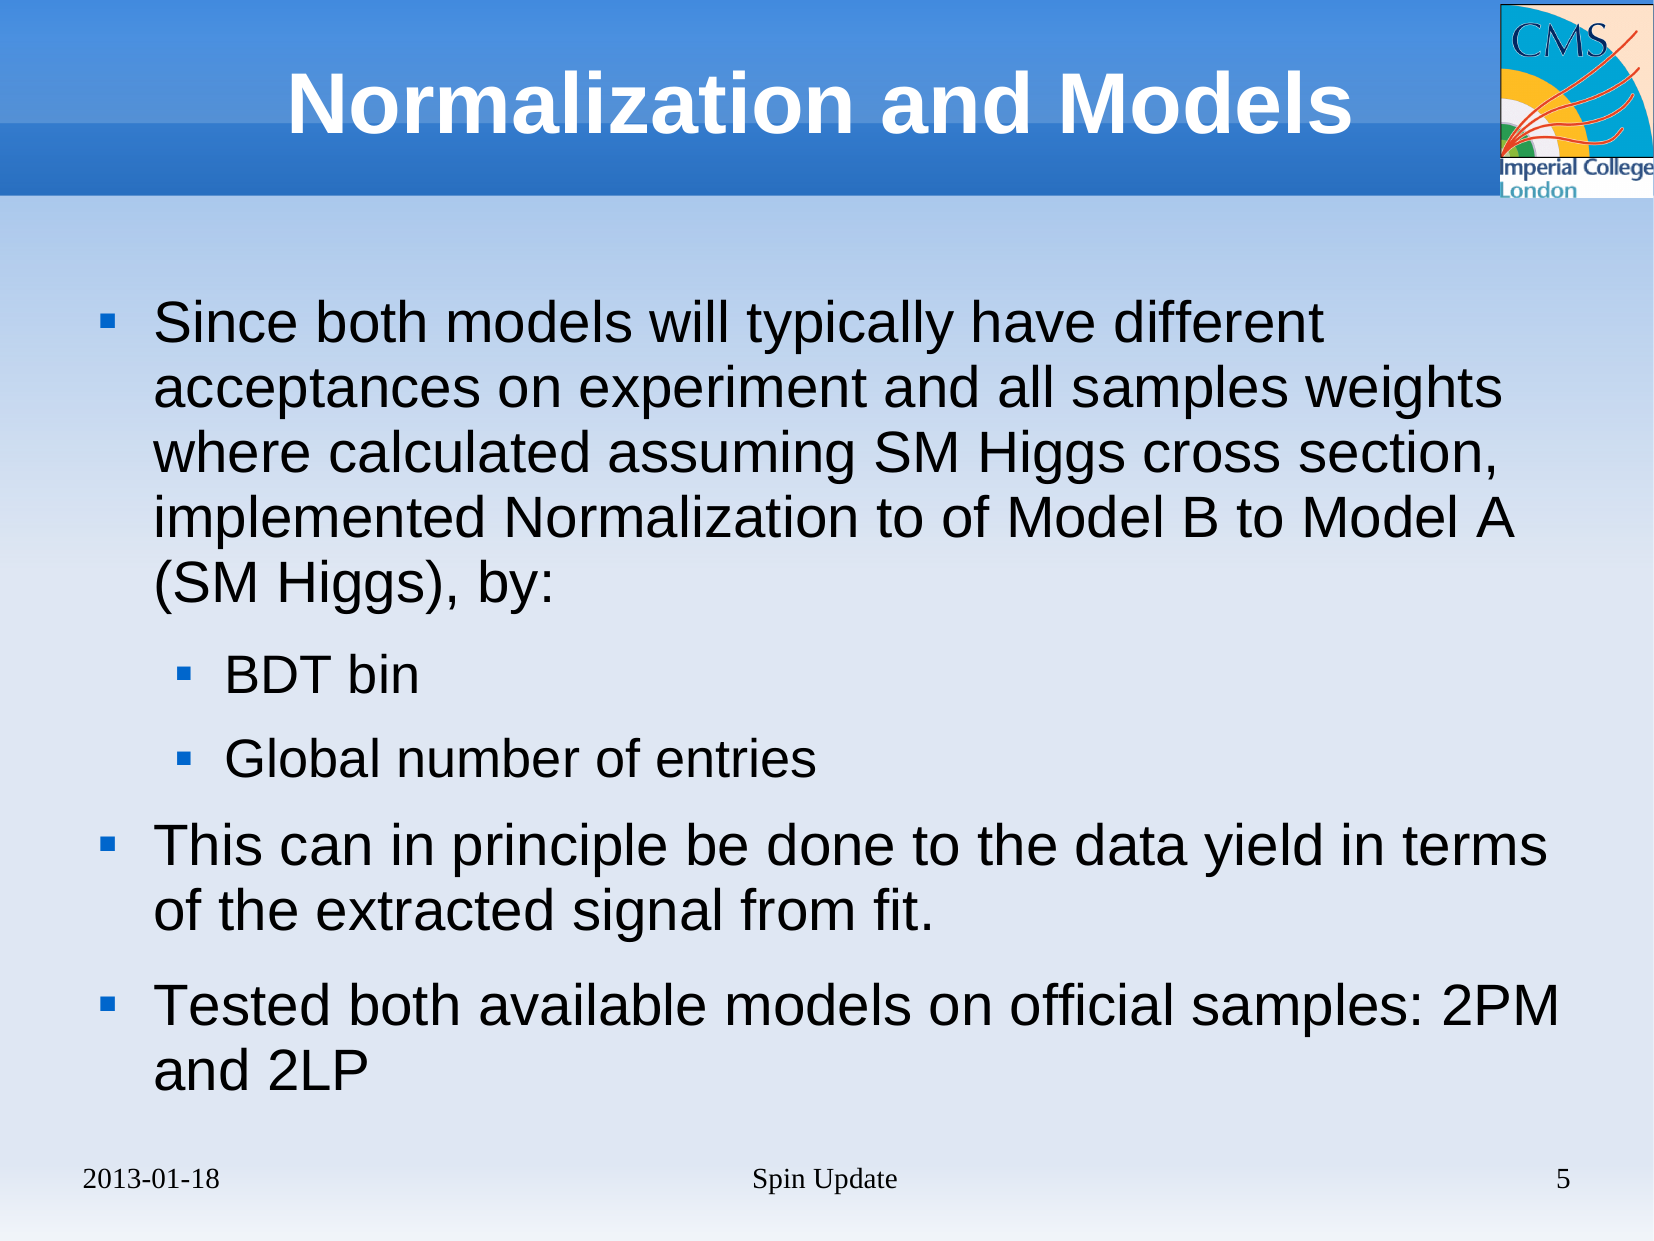

# Normalization and Models
Since both models will typically have different acceptances on experiment and all samples weights where calculated assuming SM Higgs cross section, implemented Normalization to of Model B to Model A (SM Higgs), by:
BDT bin
Global number of entries
This can in principle be done to the data yield in terms of the extracted signal from fit.
Tested both available models on official samples: 2PM and 2LP
2013-01-18
Spin Update
5